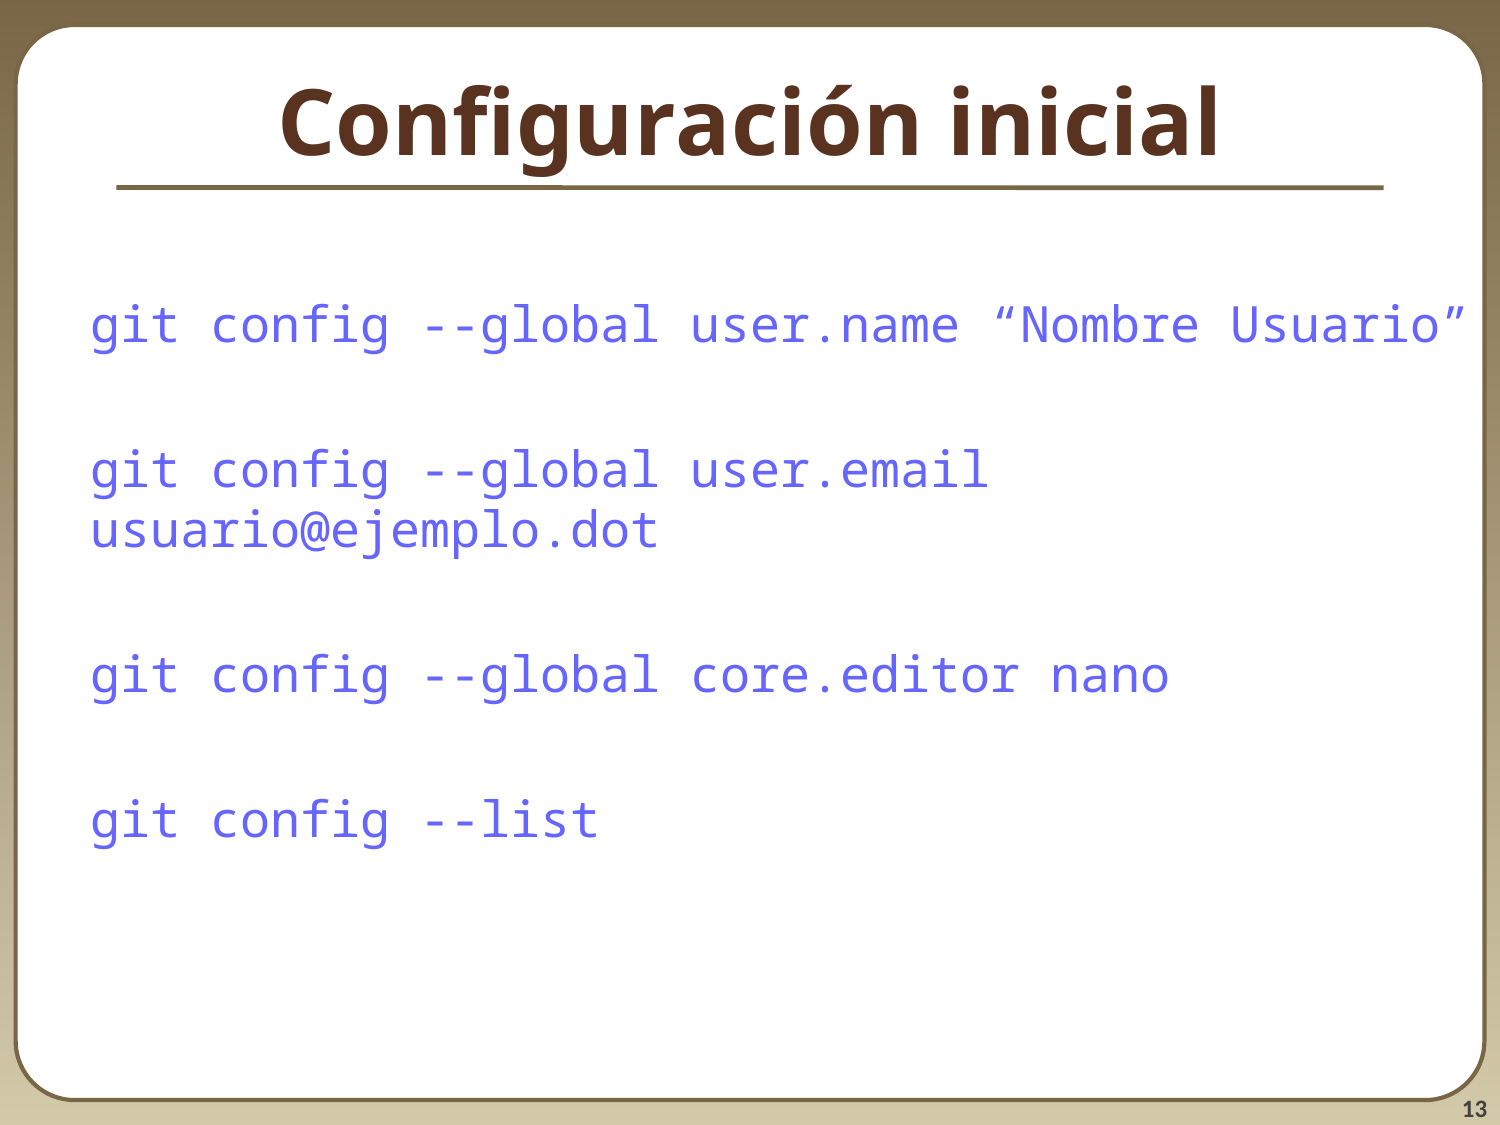

# Configuración inicial
git config --global user.name “Nombre Usuario”
git config --global user.email usuario@ejemplo.dot
git config --global core.editor nano
git config --list